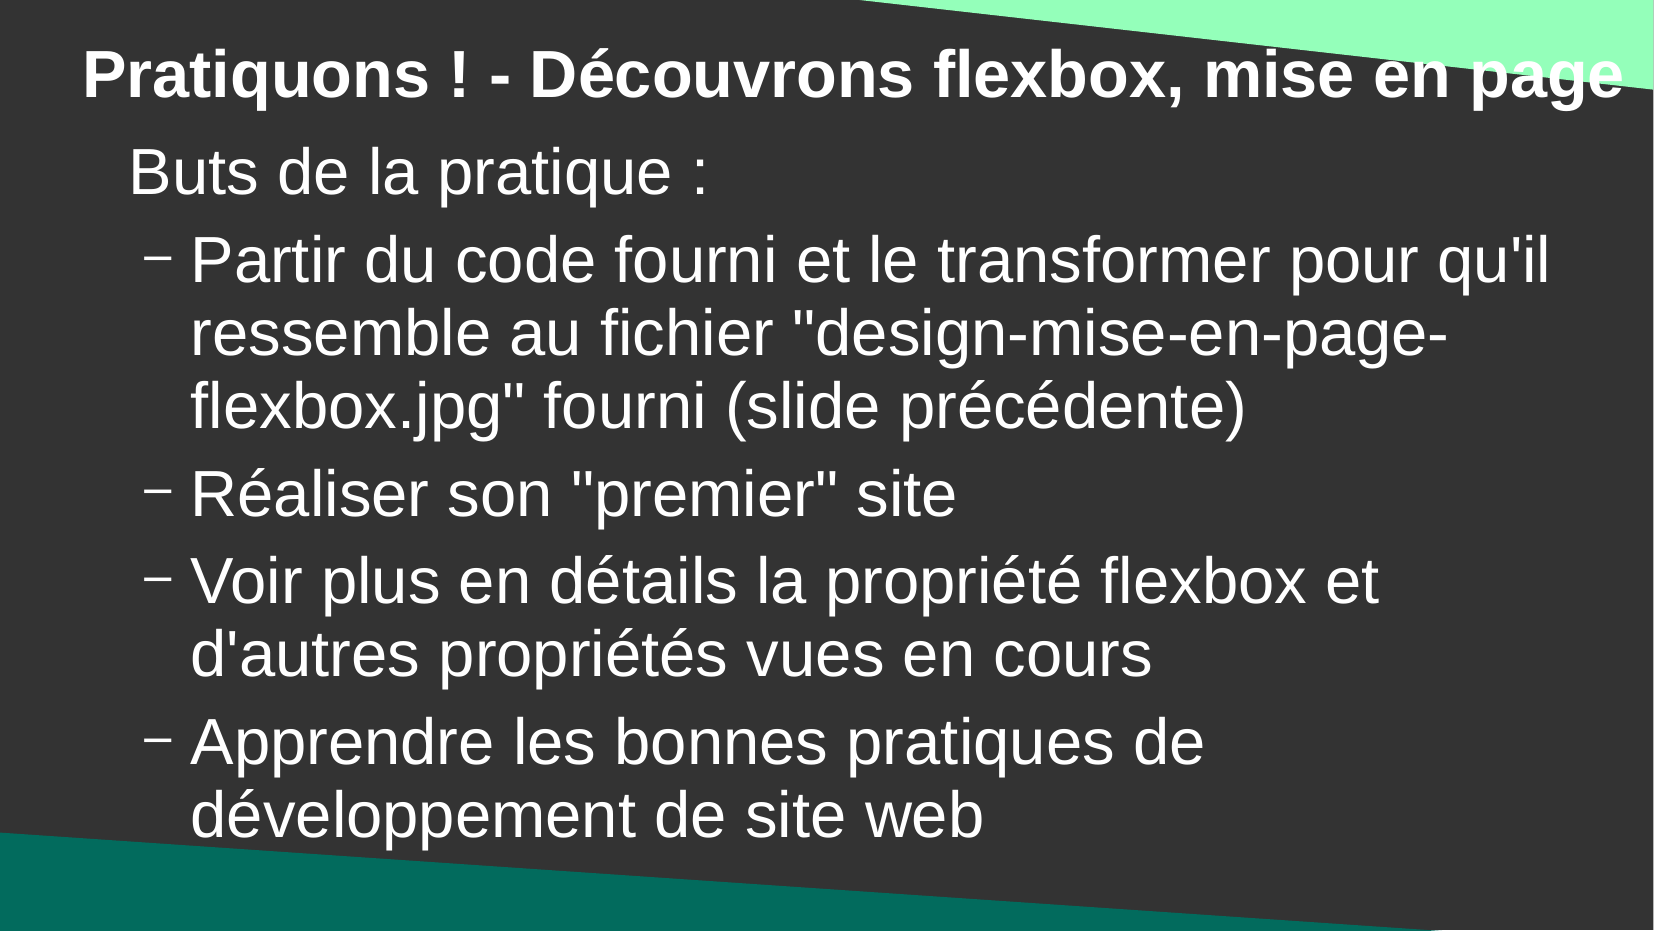

# Pratiquons ! - Découvrons flexbox, mise en page
Buts de la pratique :
Partir du code fourni et le transformer pour qu'il ressemble au fichier "design-mise-en-page-flexbox.jpg" fourni (slide précédente)
Réaliser son "premier" site
Voir plus en détails la propriété flexbox et d'autres propriétés vues en cours
Apprendre les bonnes pratiques de développement de site web